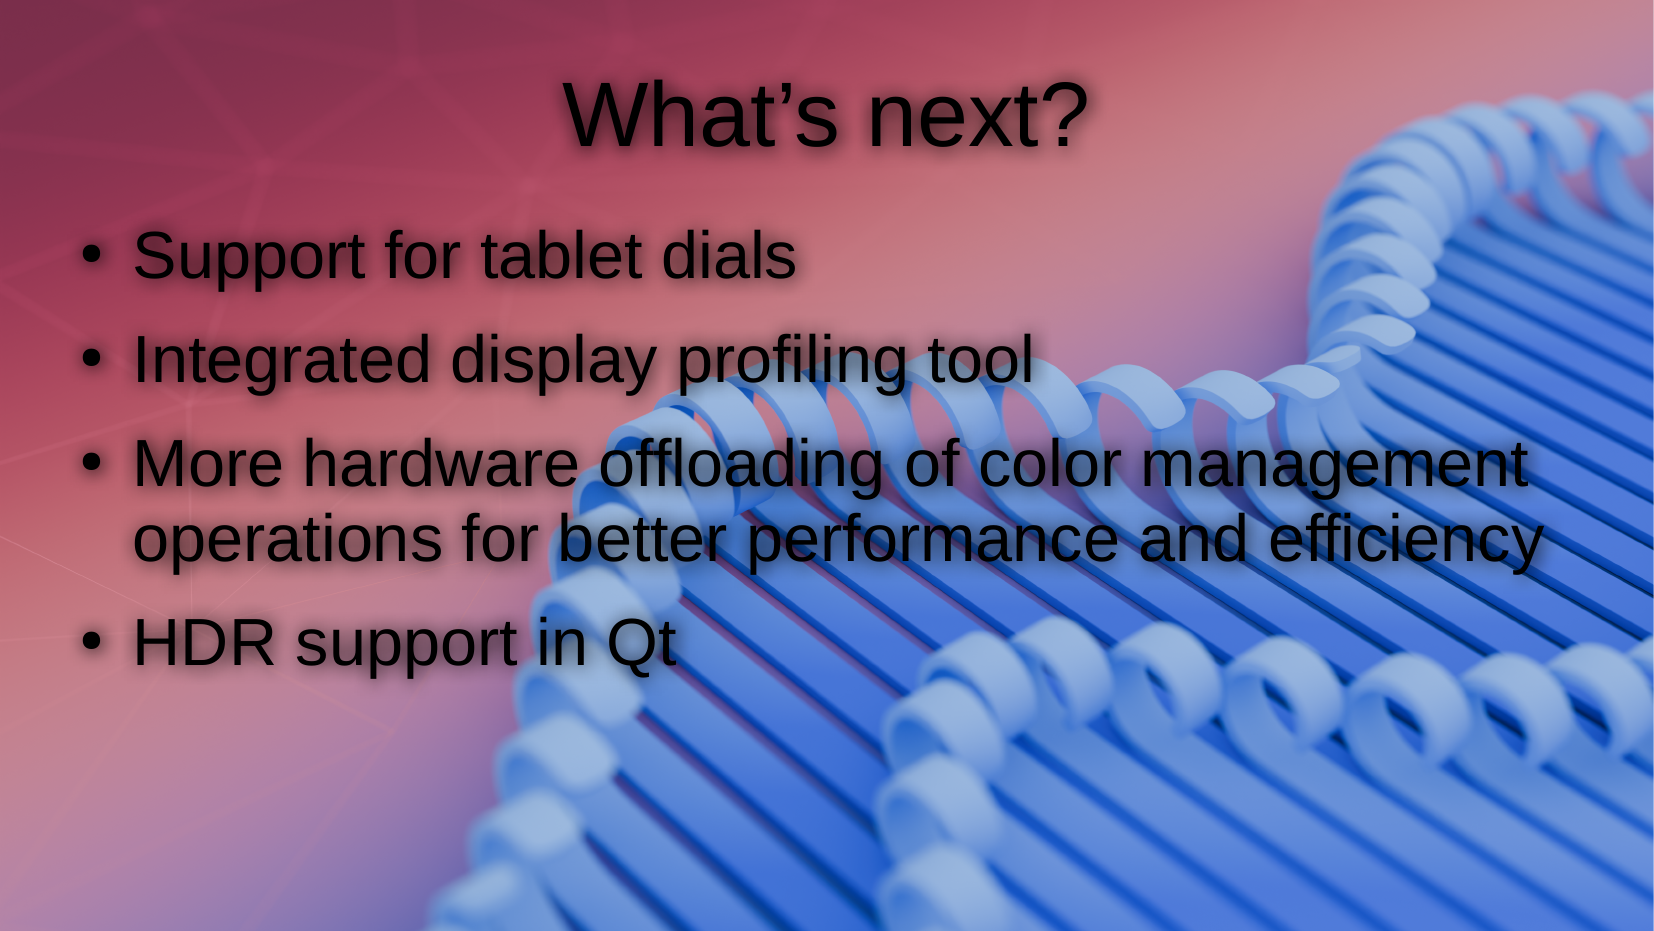

# What’s next?
Support for tablet dials
Integrated display profiling tool
More hardware offloading of color management operations for better performance and efficiency
HDR support in Qt